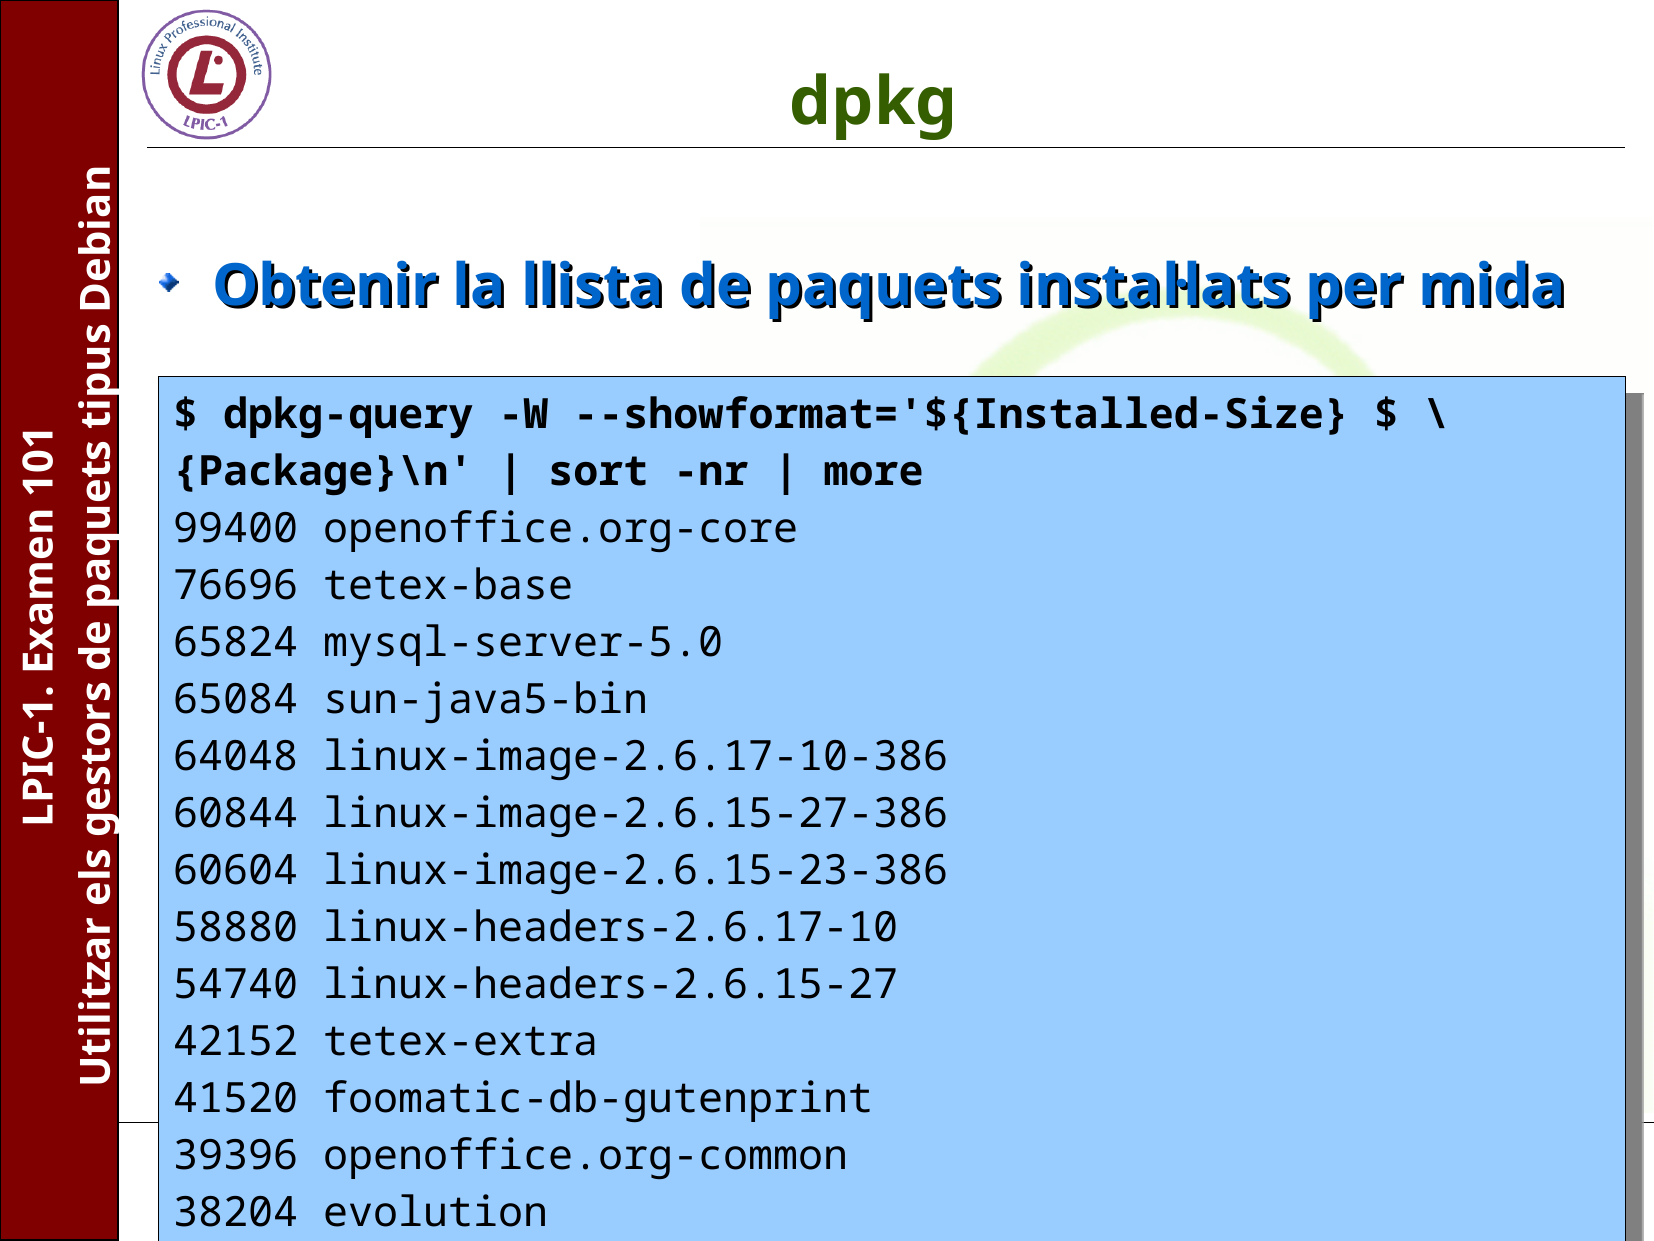

# dpkg
Obtenir la llista de paquets instal·lats per mida
$ dpkg-query -W --showformat='${Installed-Size} $ \{Package}\n' | sort -nr | more
99400 openoffice.org-core
76696 tetex-base
65824 mysql-server-5.0
65084 sun-java5-bin
64048 linux-image-2.6.17-10-386
60844 linux-image-2.6.15-27-386
60604 linux-image-2.6.15-23-386
58880 linux-headers-2.6.17-10
54740 linux-headers-2.6.15-27
42152 tetex-extra
41520 foomatic-db-gutenprint
39396 openoffice.org-common
38204 evolution